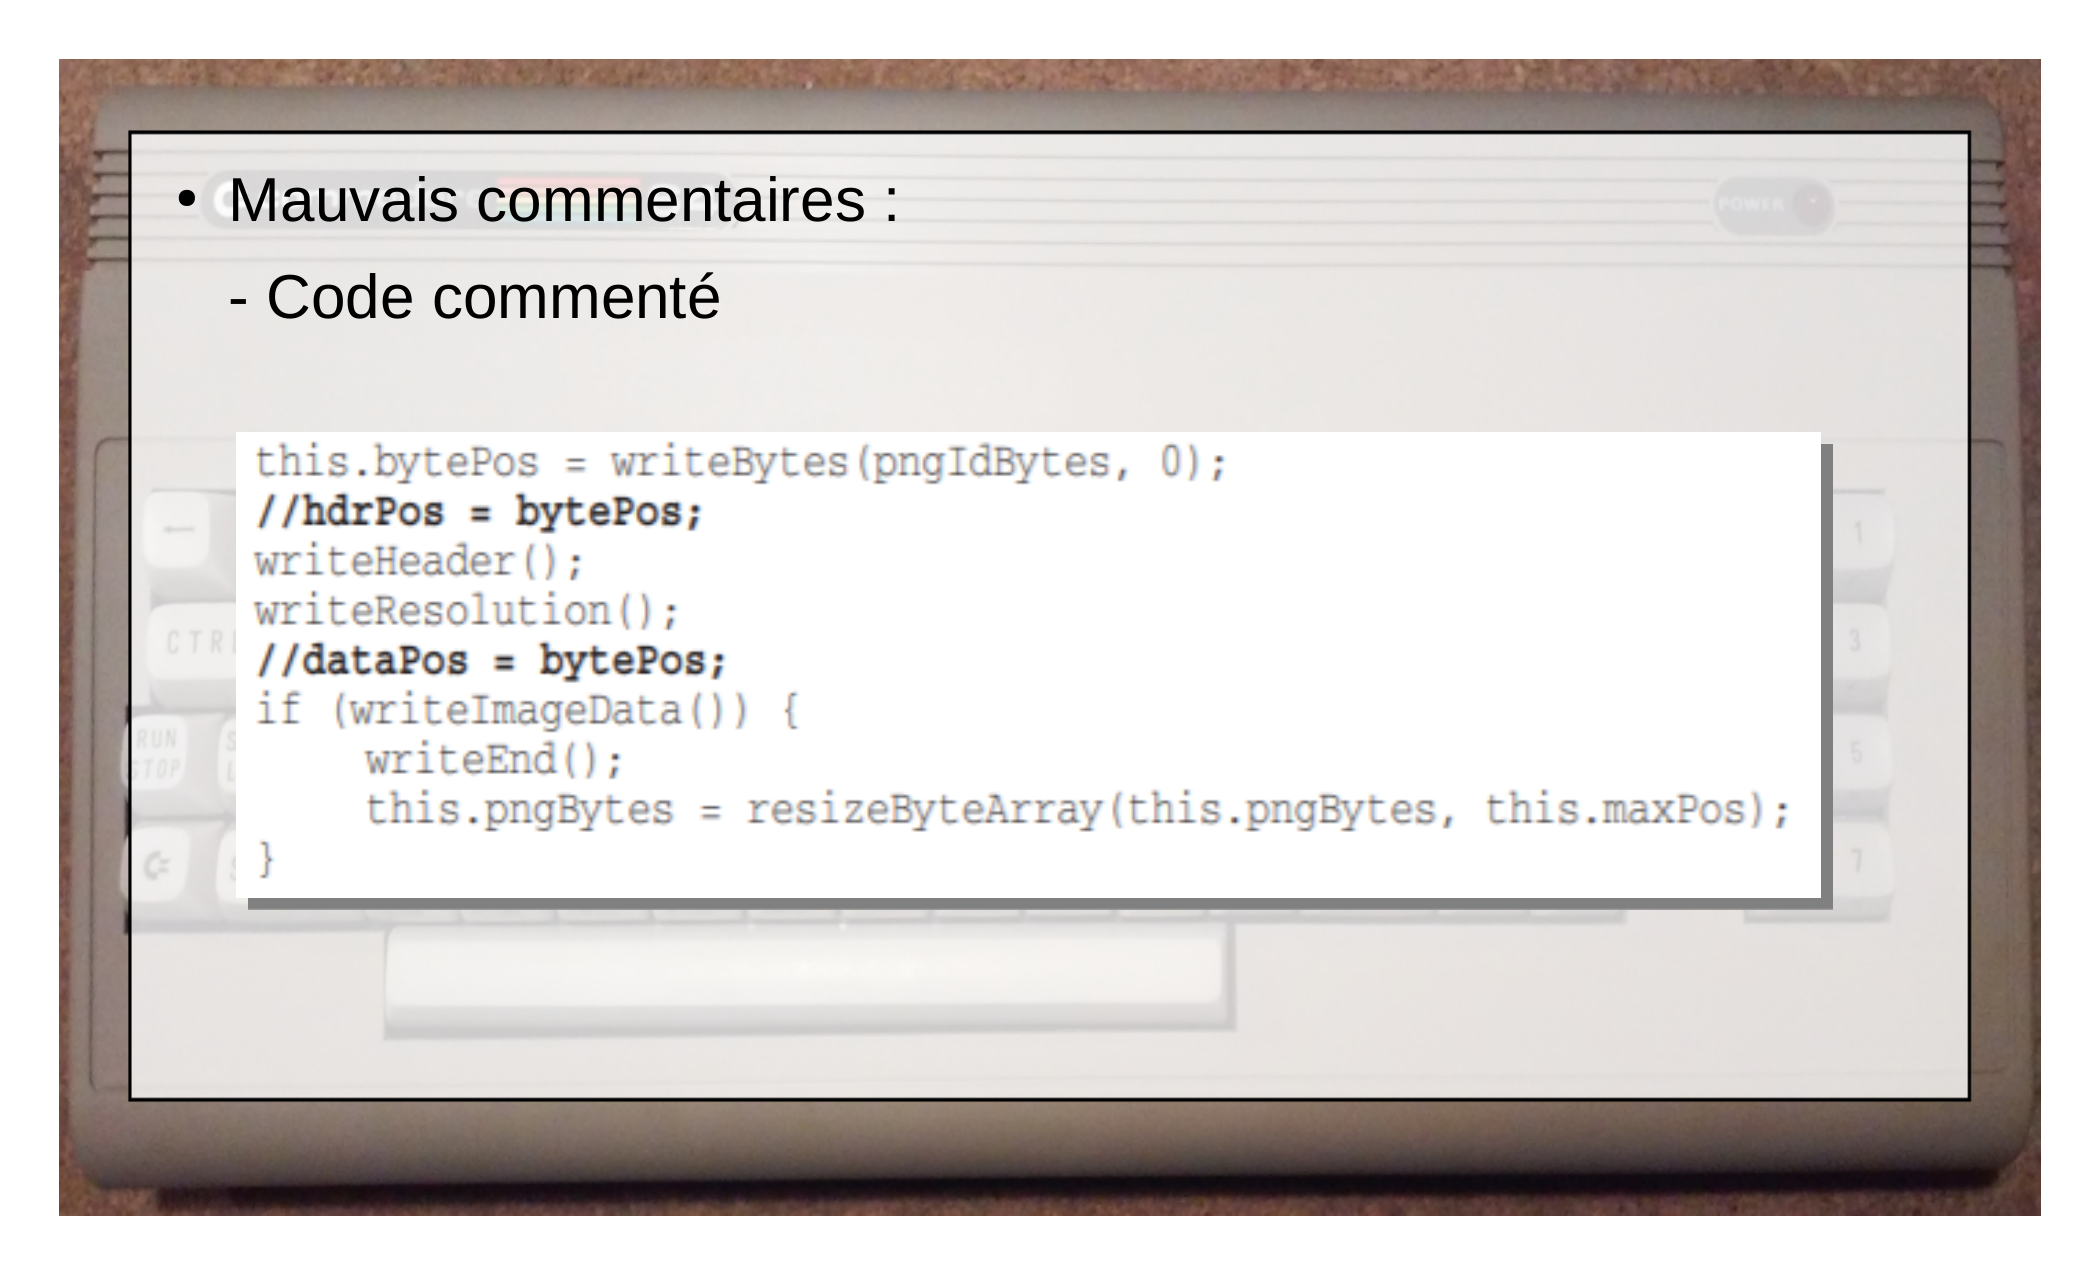

# Mauvais commentaires :
- Code commenté